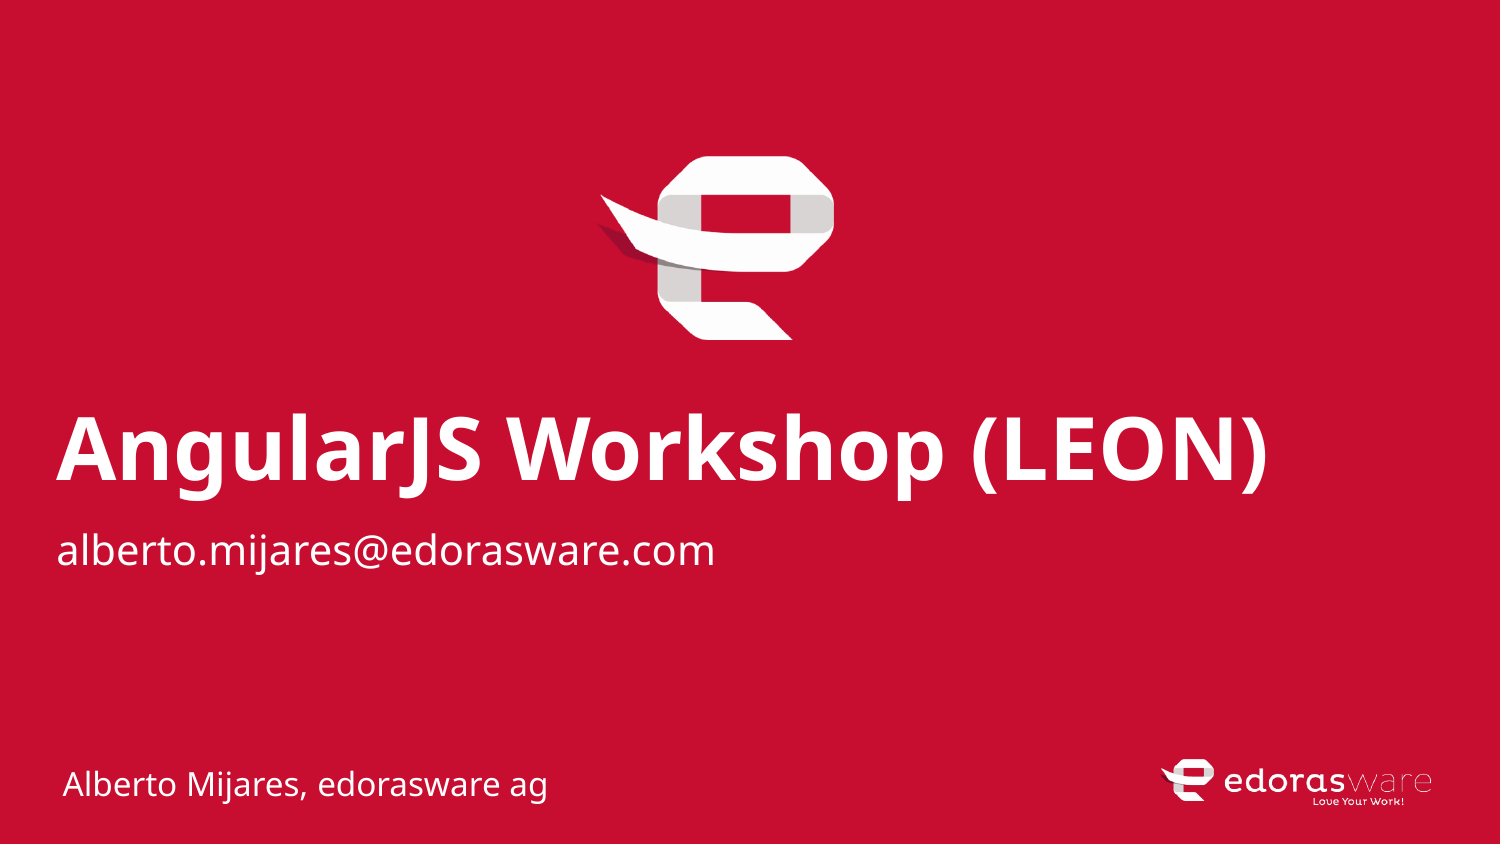

AngularJS Workshop (LEON)
# alberto.mijares@edorasware.com
Alberto Mijares, edorasware ag